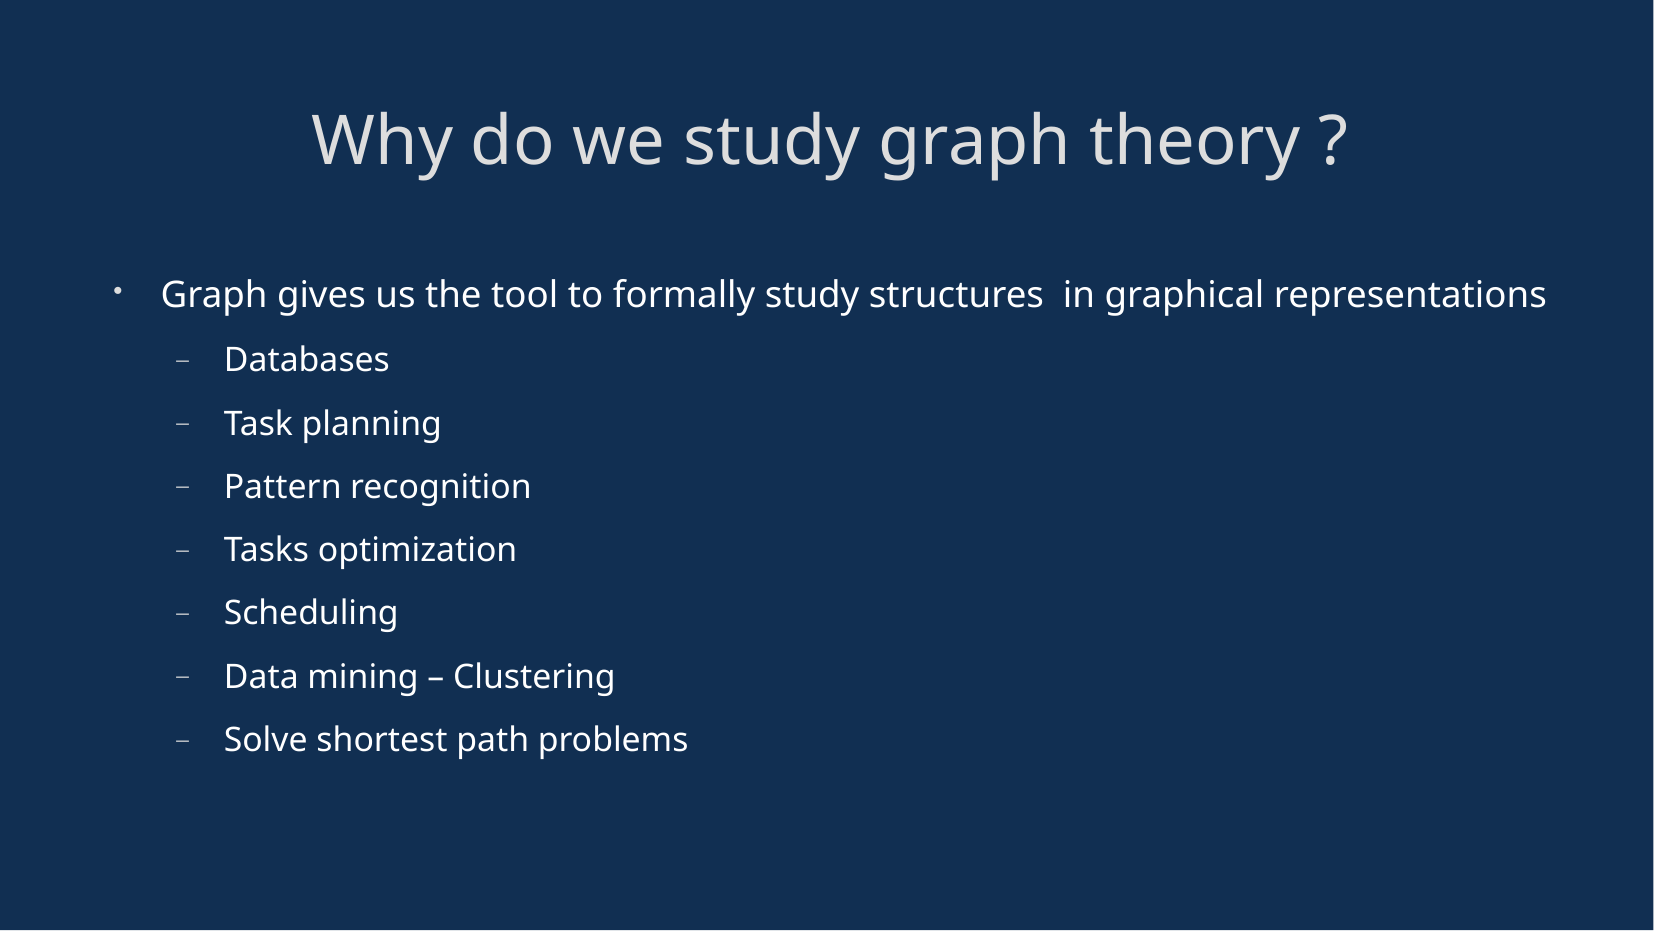

# Why do we study graph theory ?
Graph gives us the tool to formally study structures in graphical representations
Databases
Task planning
Pattern recognition
Tasks optimization
Scheduling
Data mining – Clustering
Solve shortest path problems